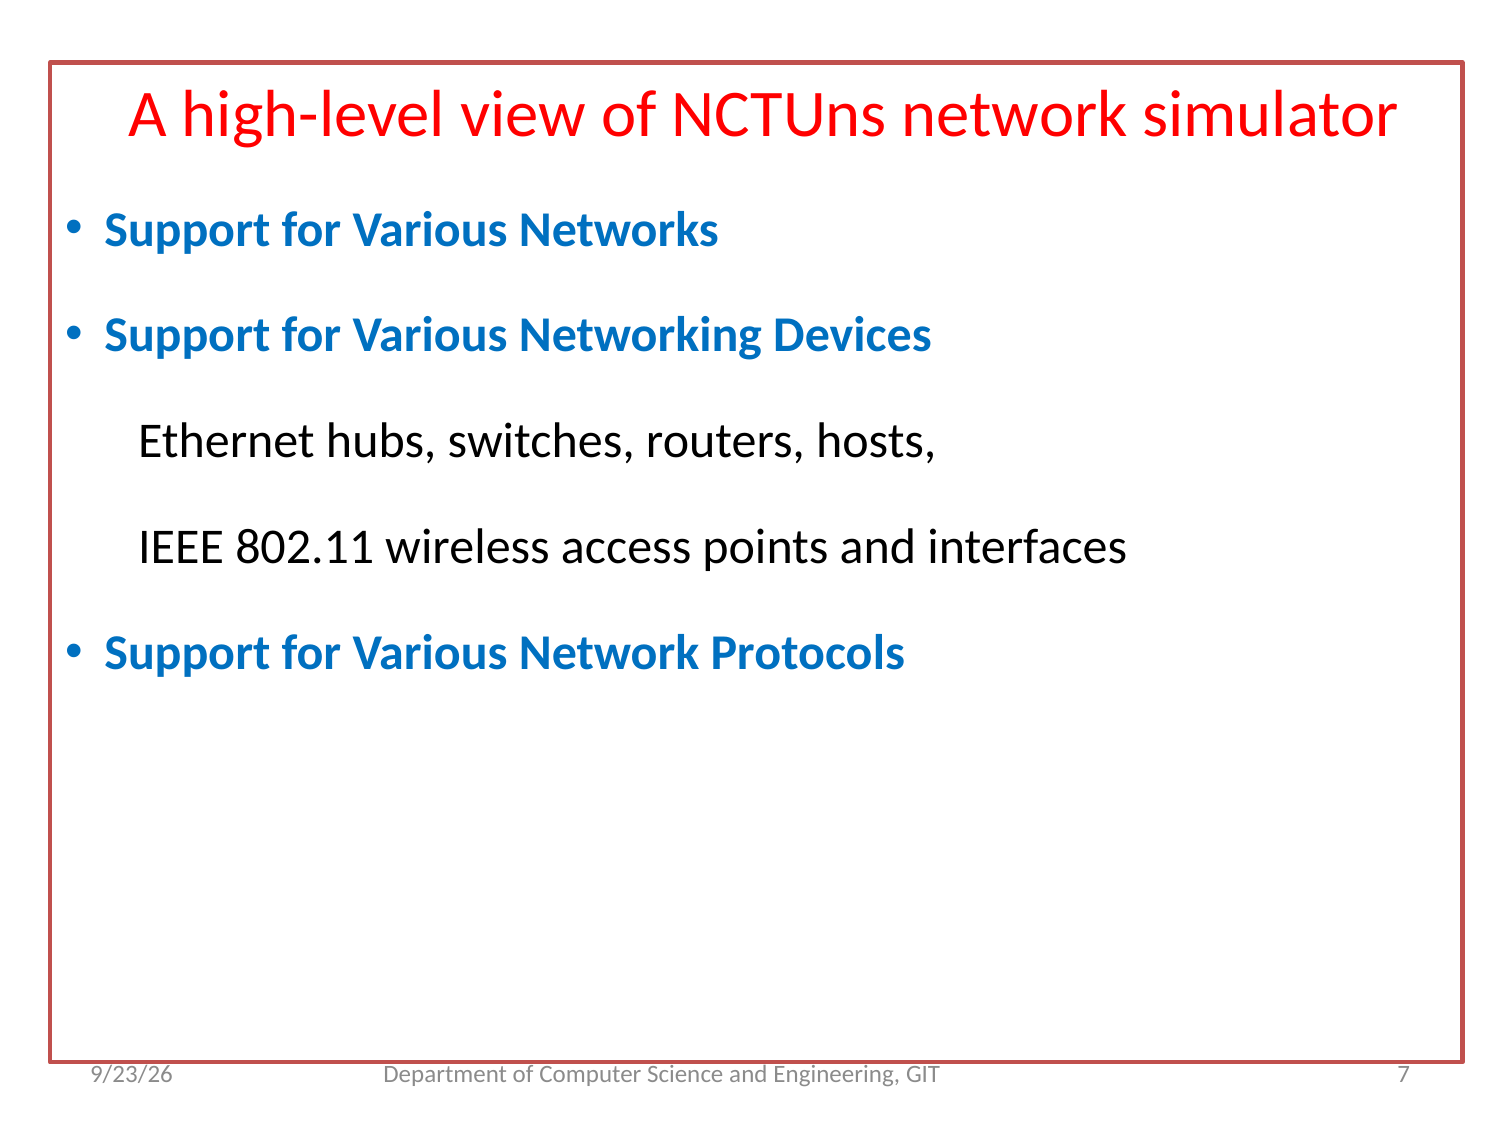

# A high-level view of NCTUns network simulator
 Support for Various Networks
 Support for Various Networking Devices
Ethernet hubs, switches, routers, hosts,
IEEE 802.11 wireless access points and interfaces
 Support for Various Network Protocols
Department of Computer Science and Engineering, GIT